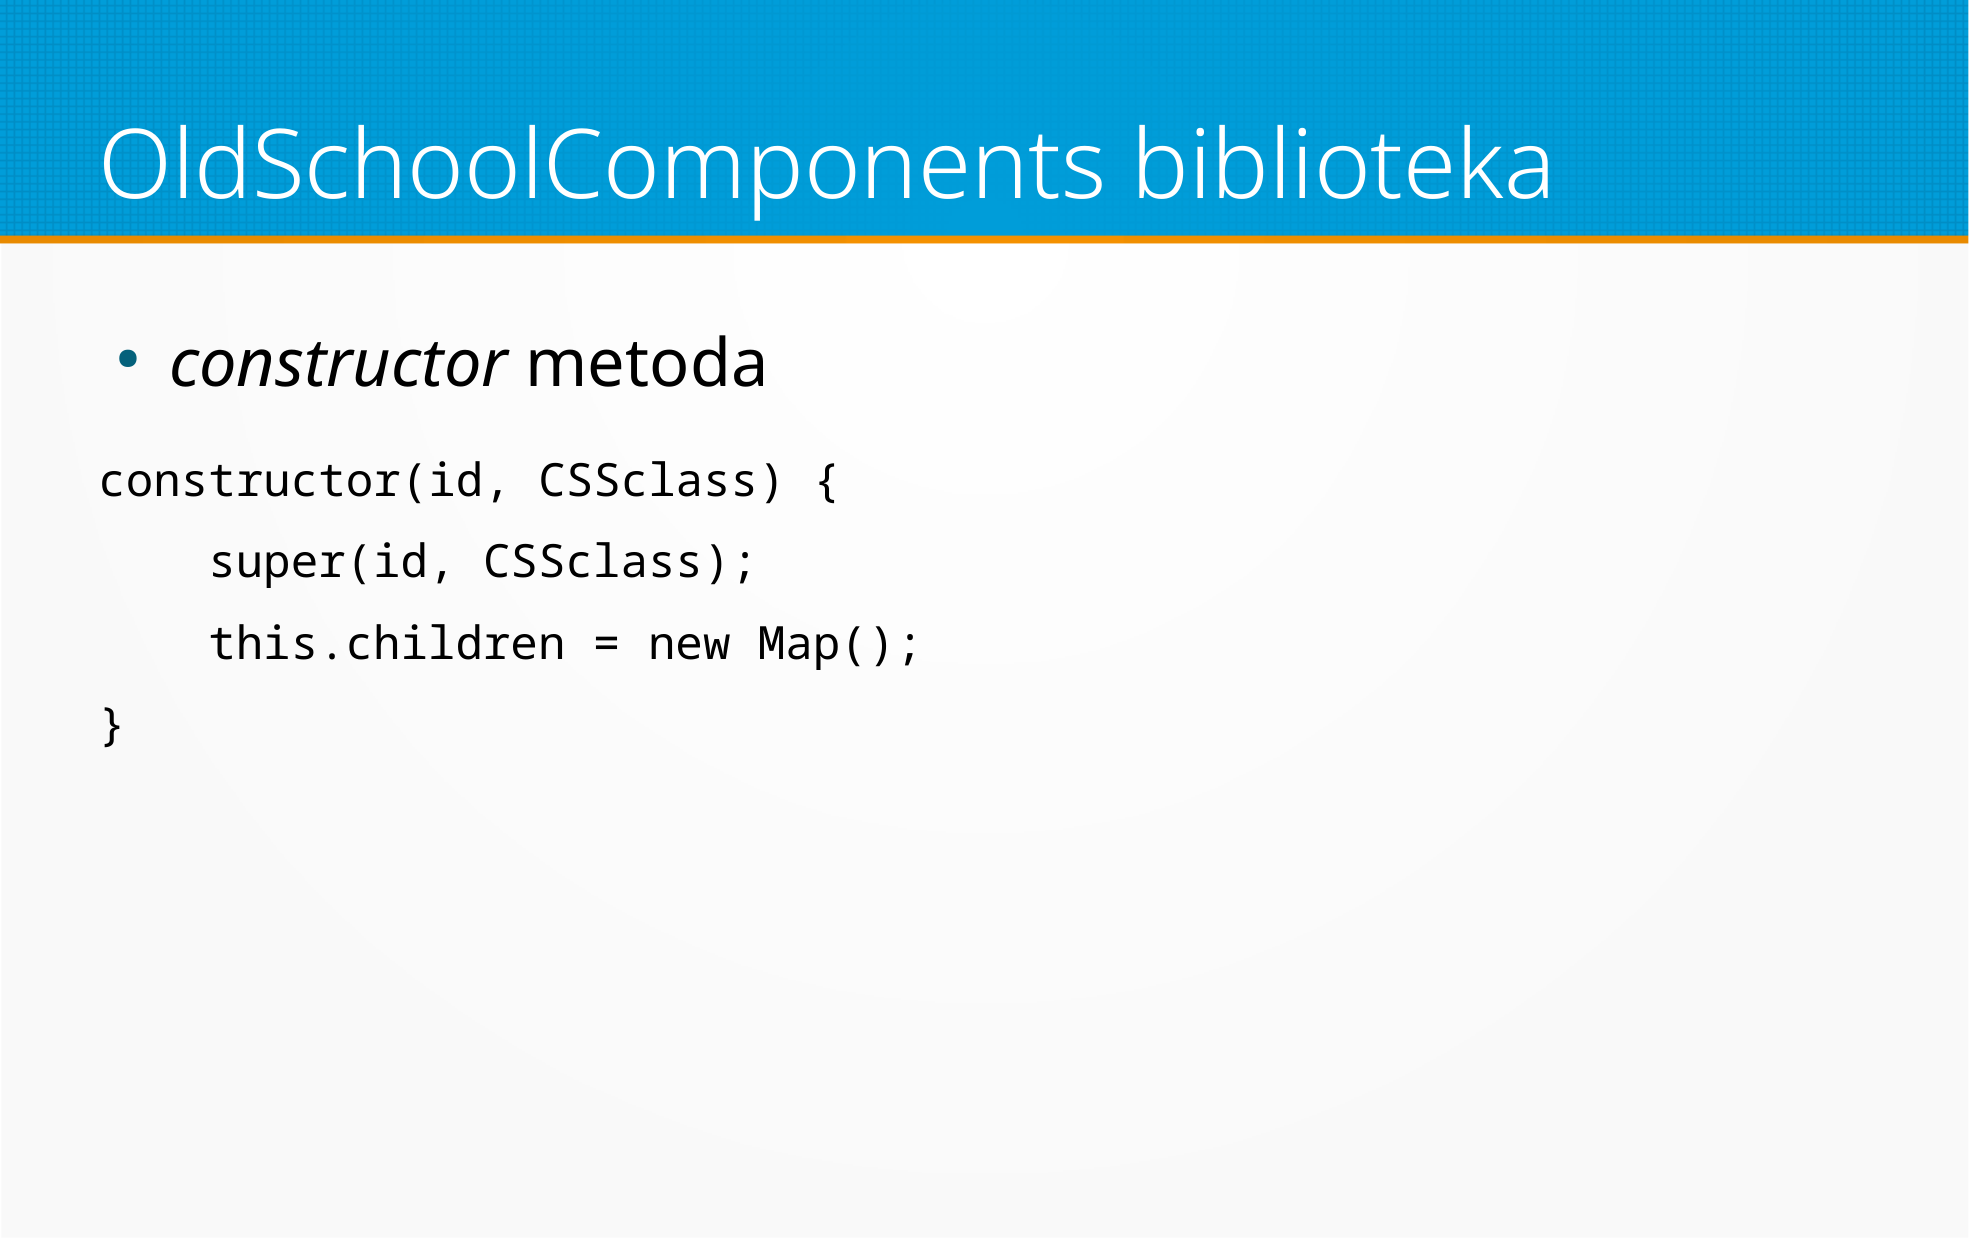

# OldSchoolComponents biblioteka
constructor metoda
constructor(id, CSSclass) {
 super(id, CSSclass);
 this.children = new Map();
}